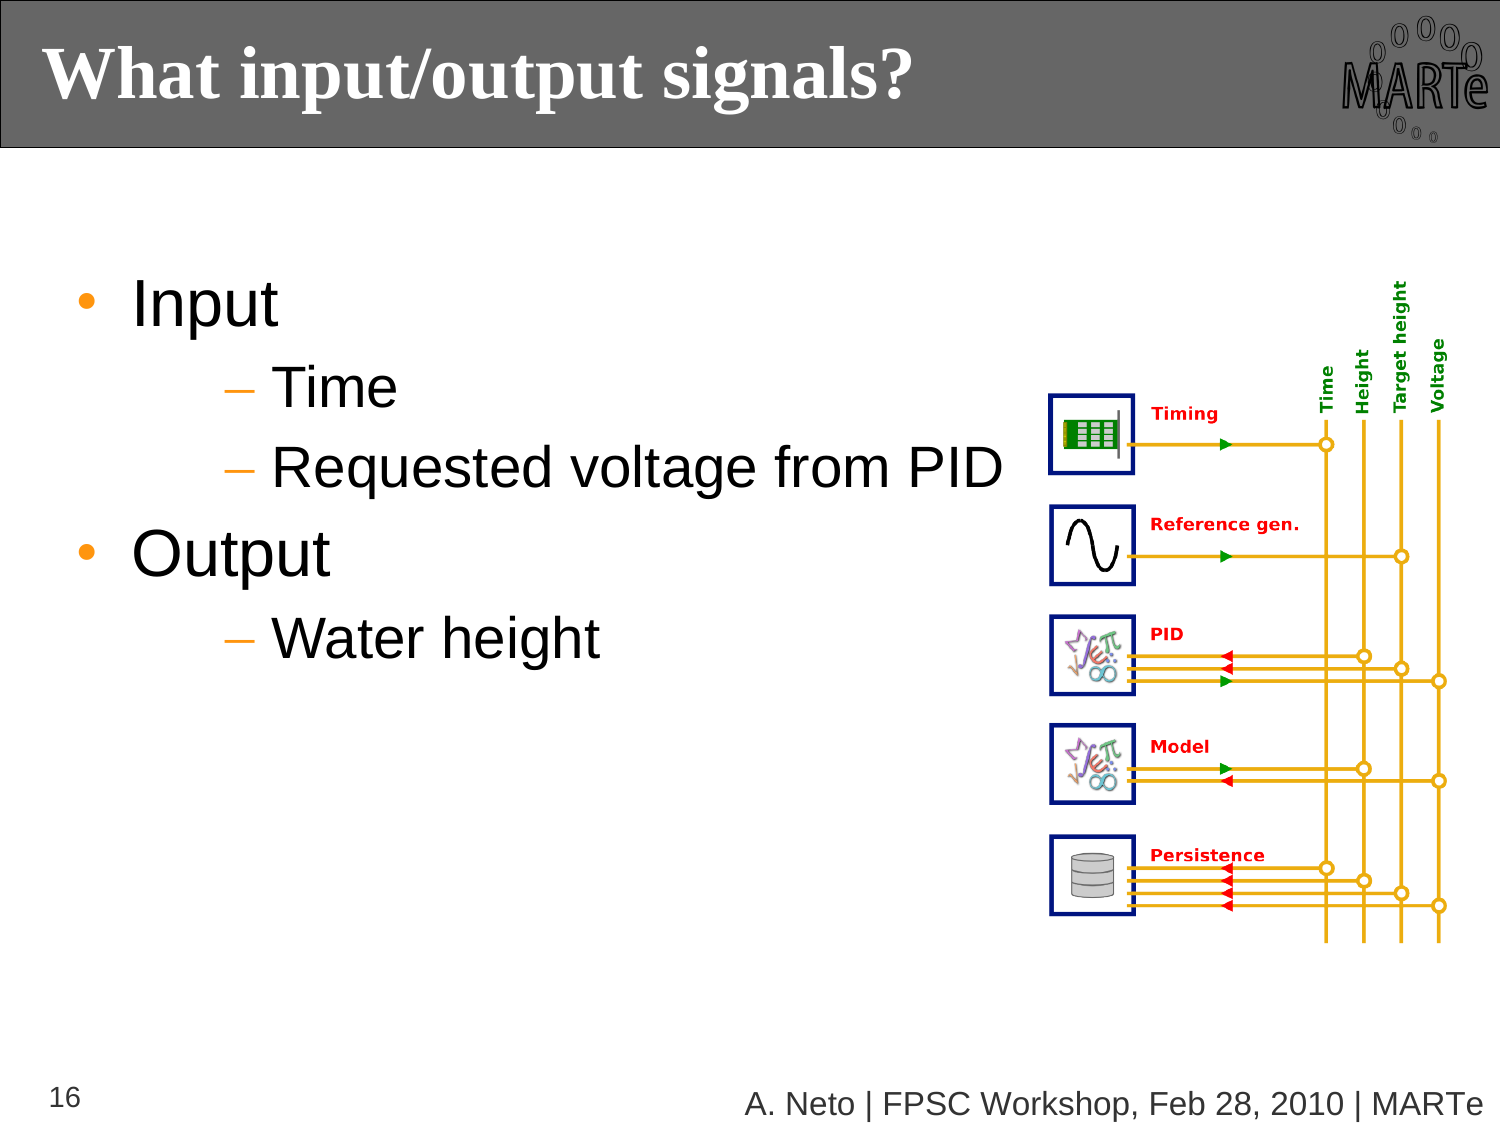

# What input/output signals?
Input
Time
Requested voltage from PID
Output
Water height